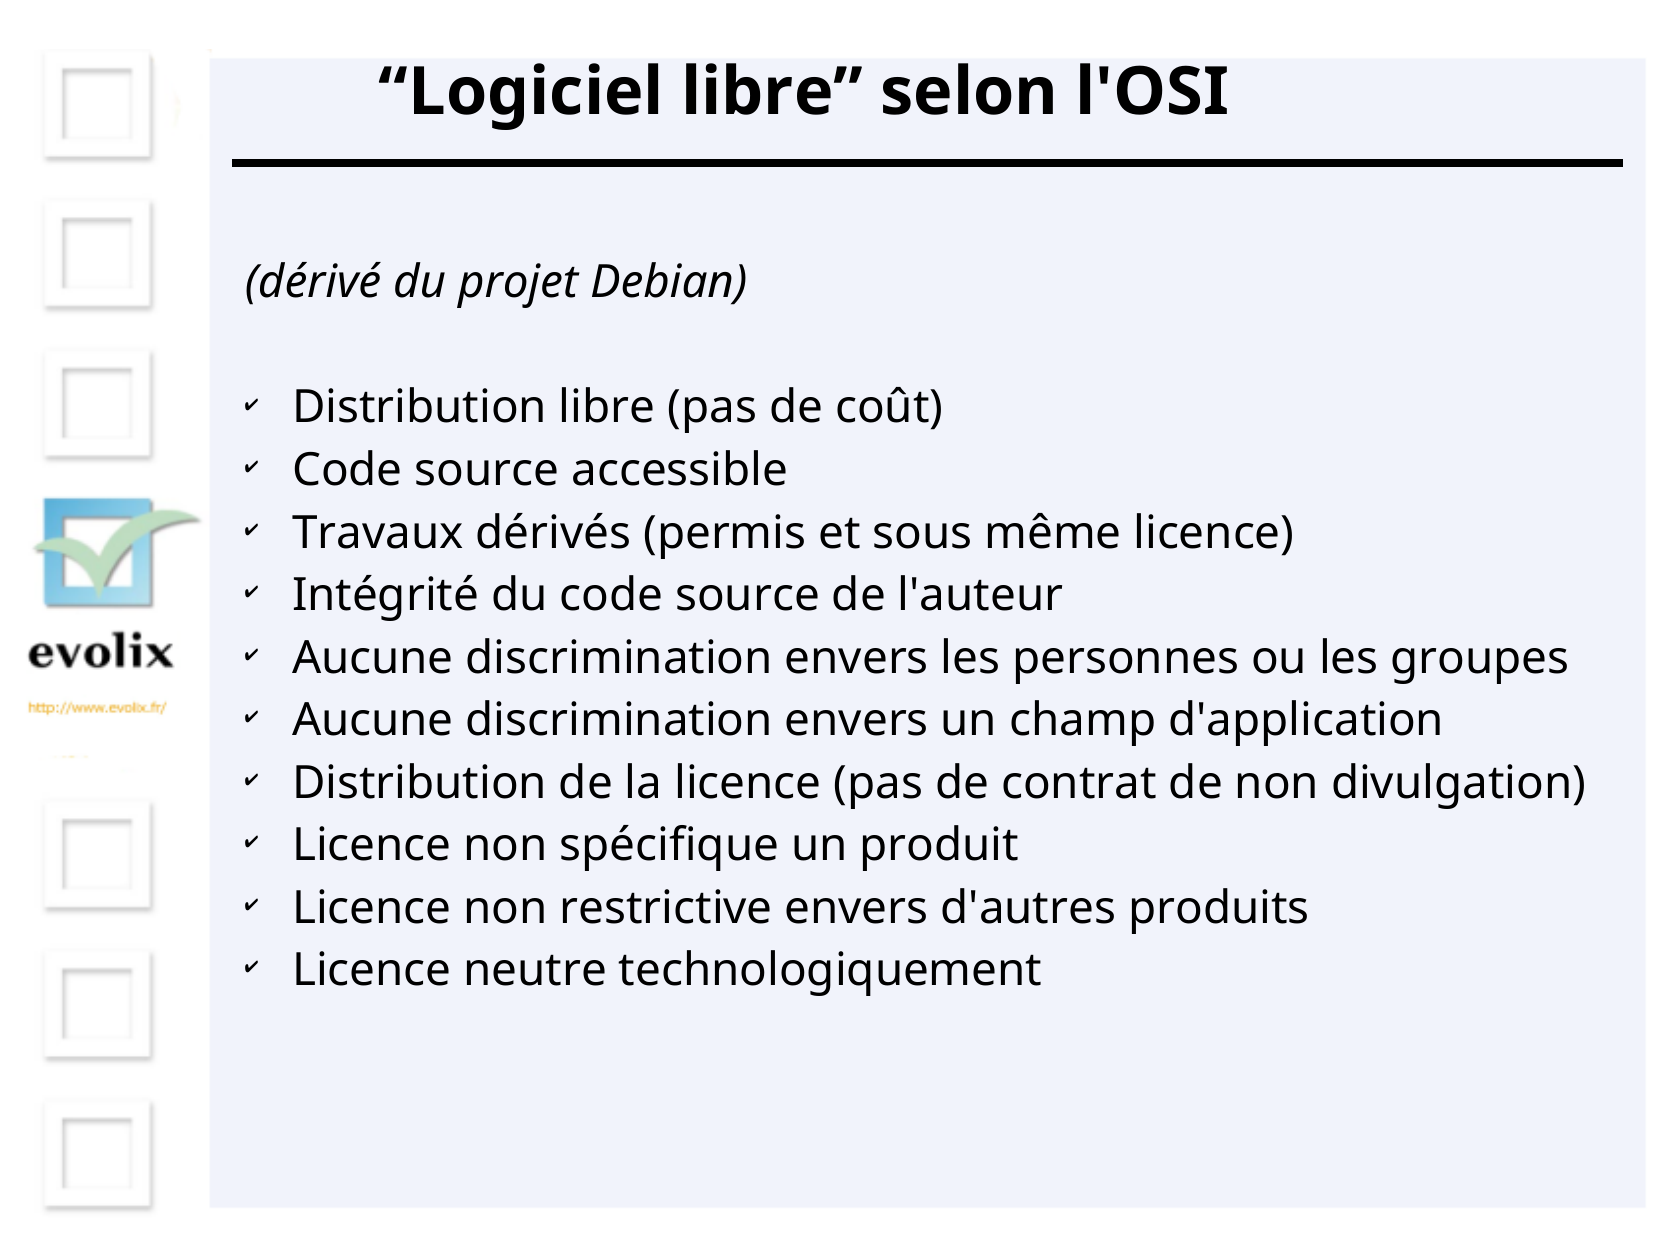

# “Logiciel libre” selon l'OSI
(dérivé du projet Debian)
 Distribution libre (pas de coût)
 Code source accessible
 Travaux dérivés (permis et sous même licence)
 Intégrité du code source de l'auteur
 Aucune discrimination envers les personnes ou les groupes
 Aucune discrimination envers un champ d'application
 Distribution de la licence (pas de contrat de non divulgation)
 Licence non spécifique un produit
 Licence non restrictive envers d'autres produits
 Licence neutre technologiquement